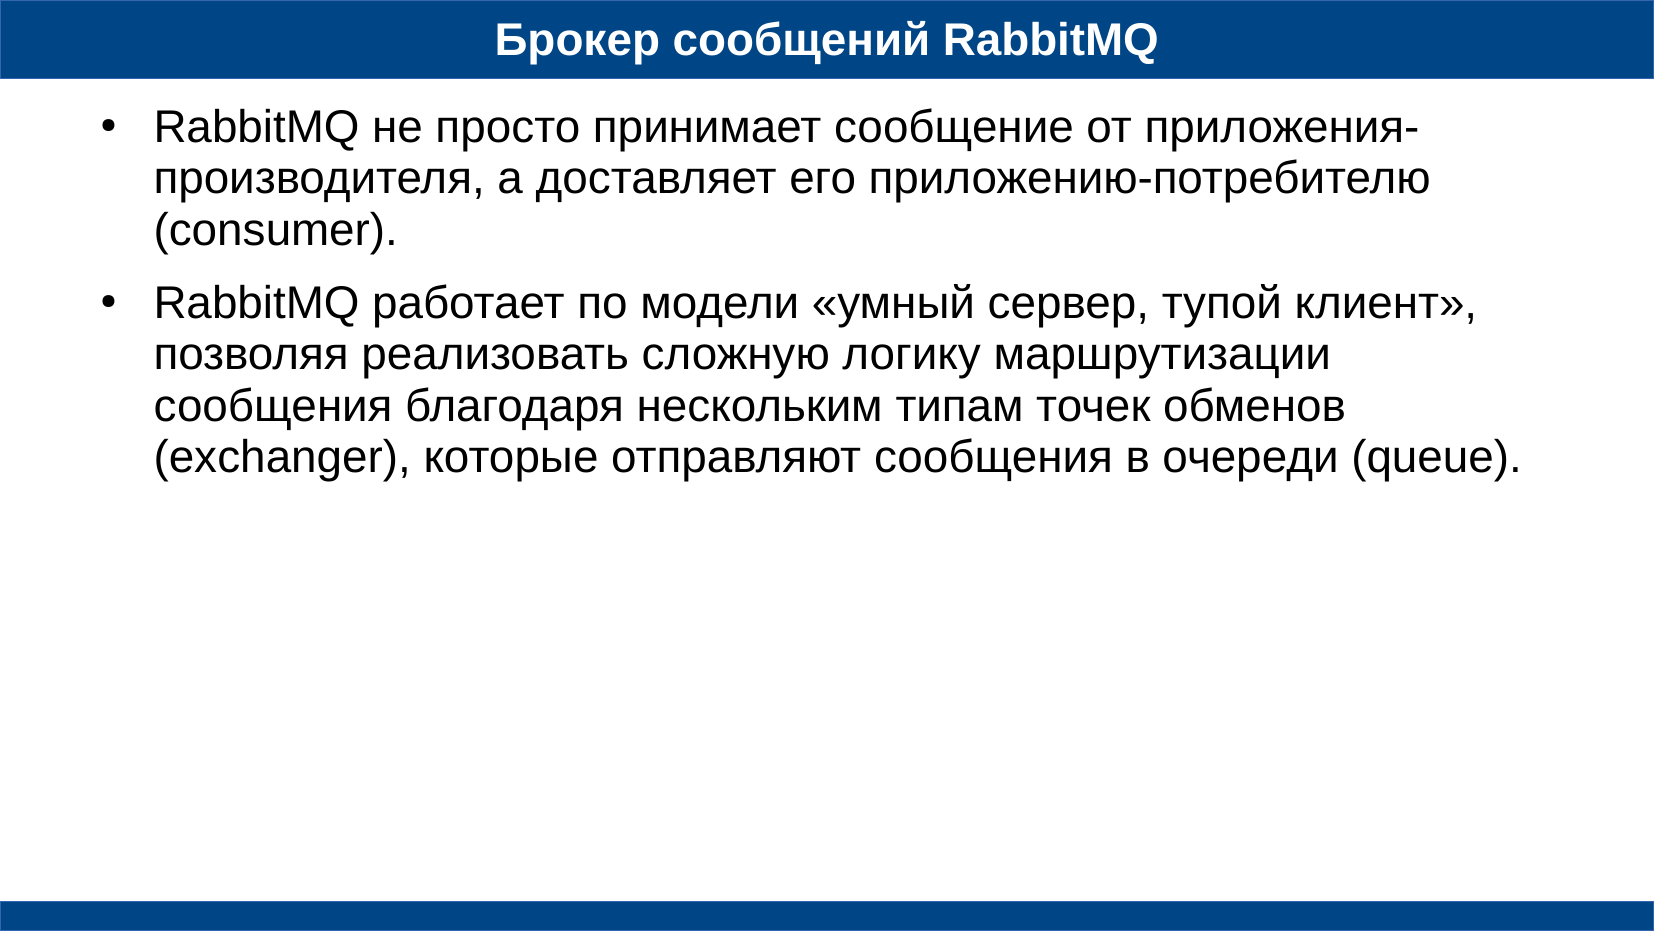

# Брокер сообщений RabbitMQ
RabbitMQ не просто принимает сообщение от приложения-производителя, а доставляет его приложению-потребителю (consumer).
RabbitMQ работает по модели «умный сервер, тупой клиент», позволяя реализовать сложную логику маршрутизации сообщения благодаря нескольким типам точек обменов (exchanger), которые отправляют сообщения в очереди (queue).